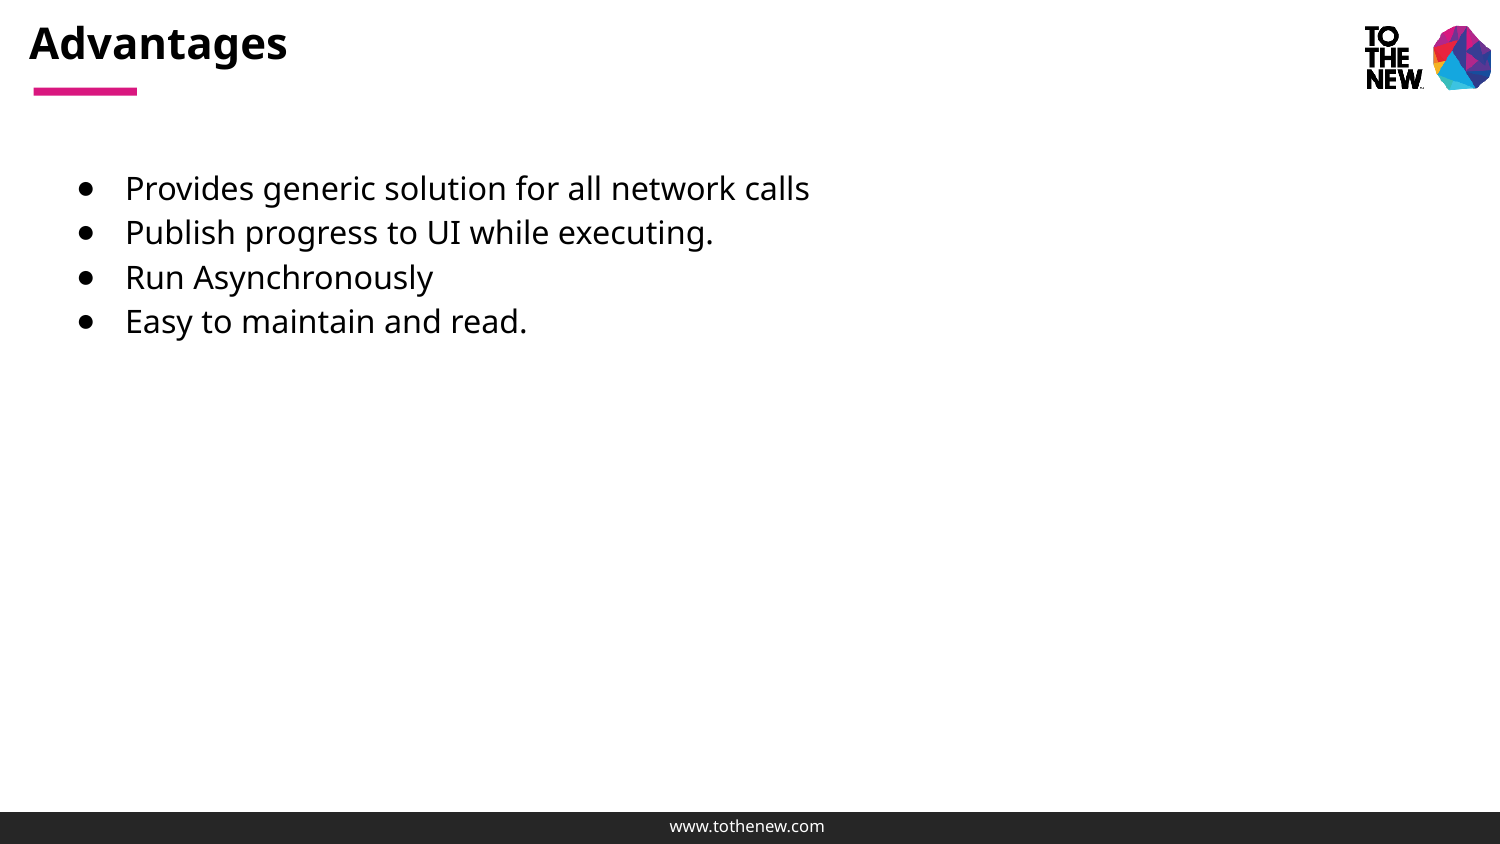

# Advantages
Provides generic solution for all network calls
Publish progress to UI while executing.
Run Asynchronously
Easy to maintain and read.